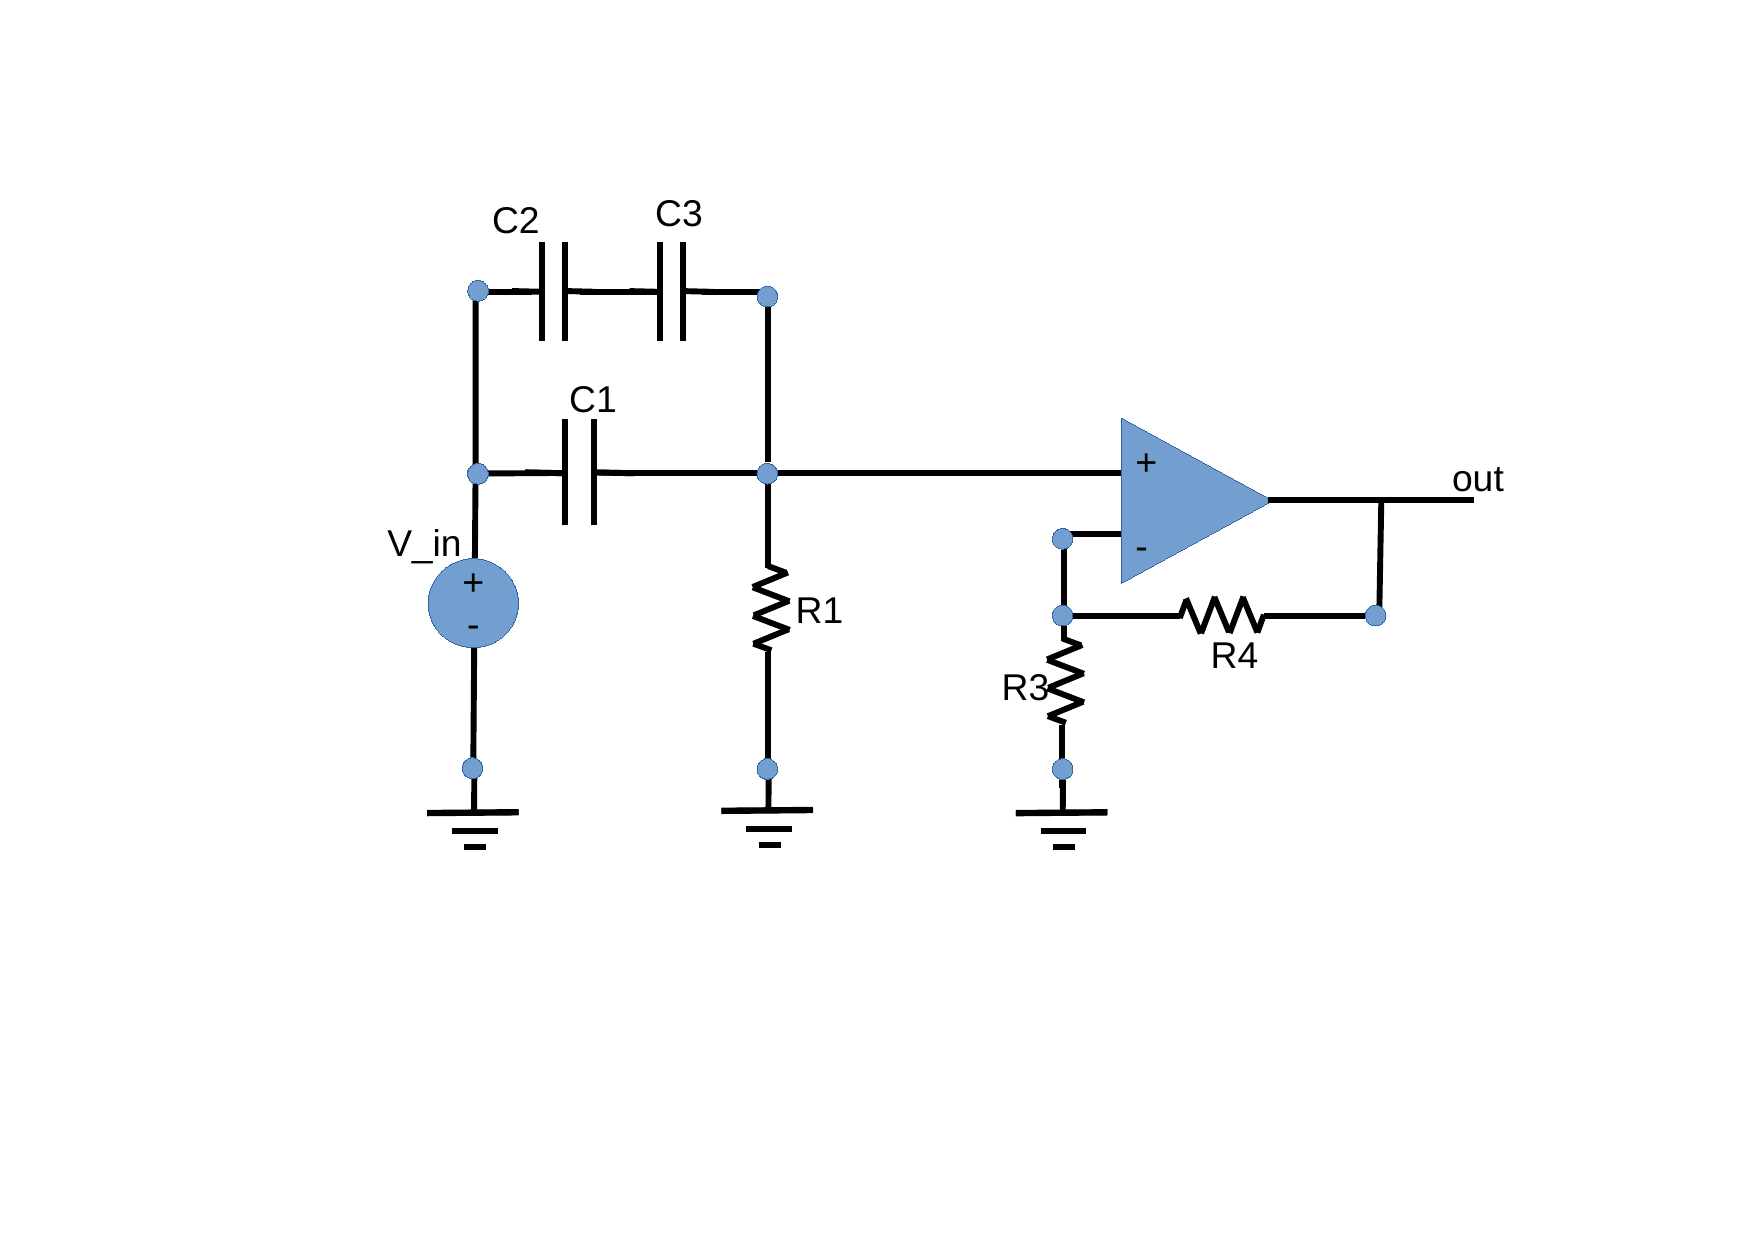

C3
C2
C1
+
-
out
V_in
+
-
R1
R4
R3